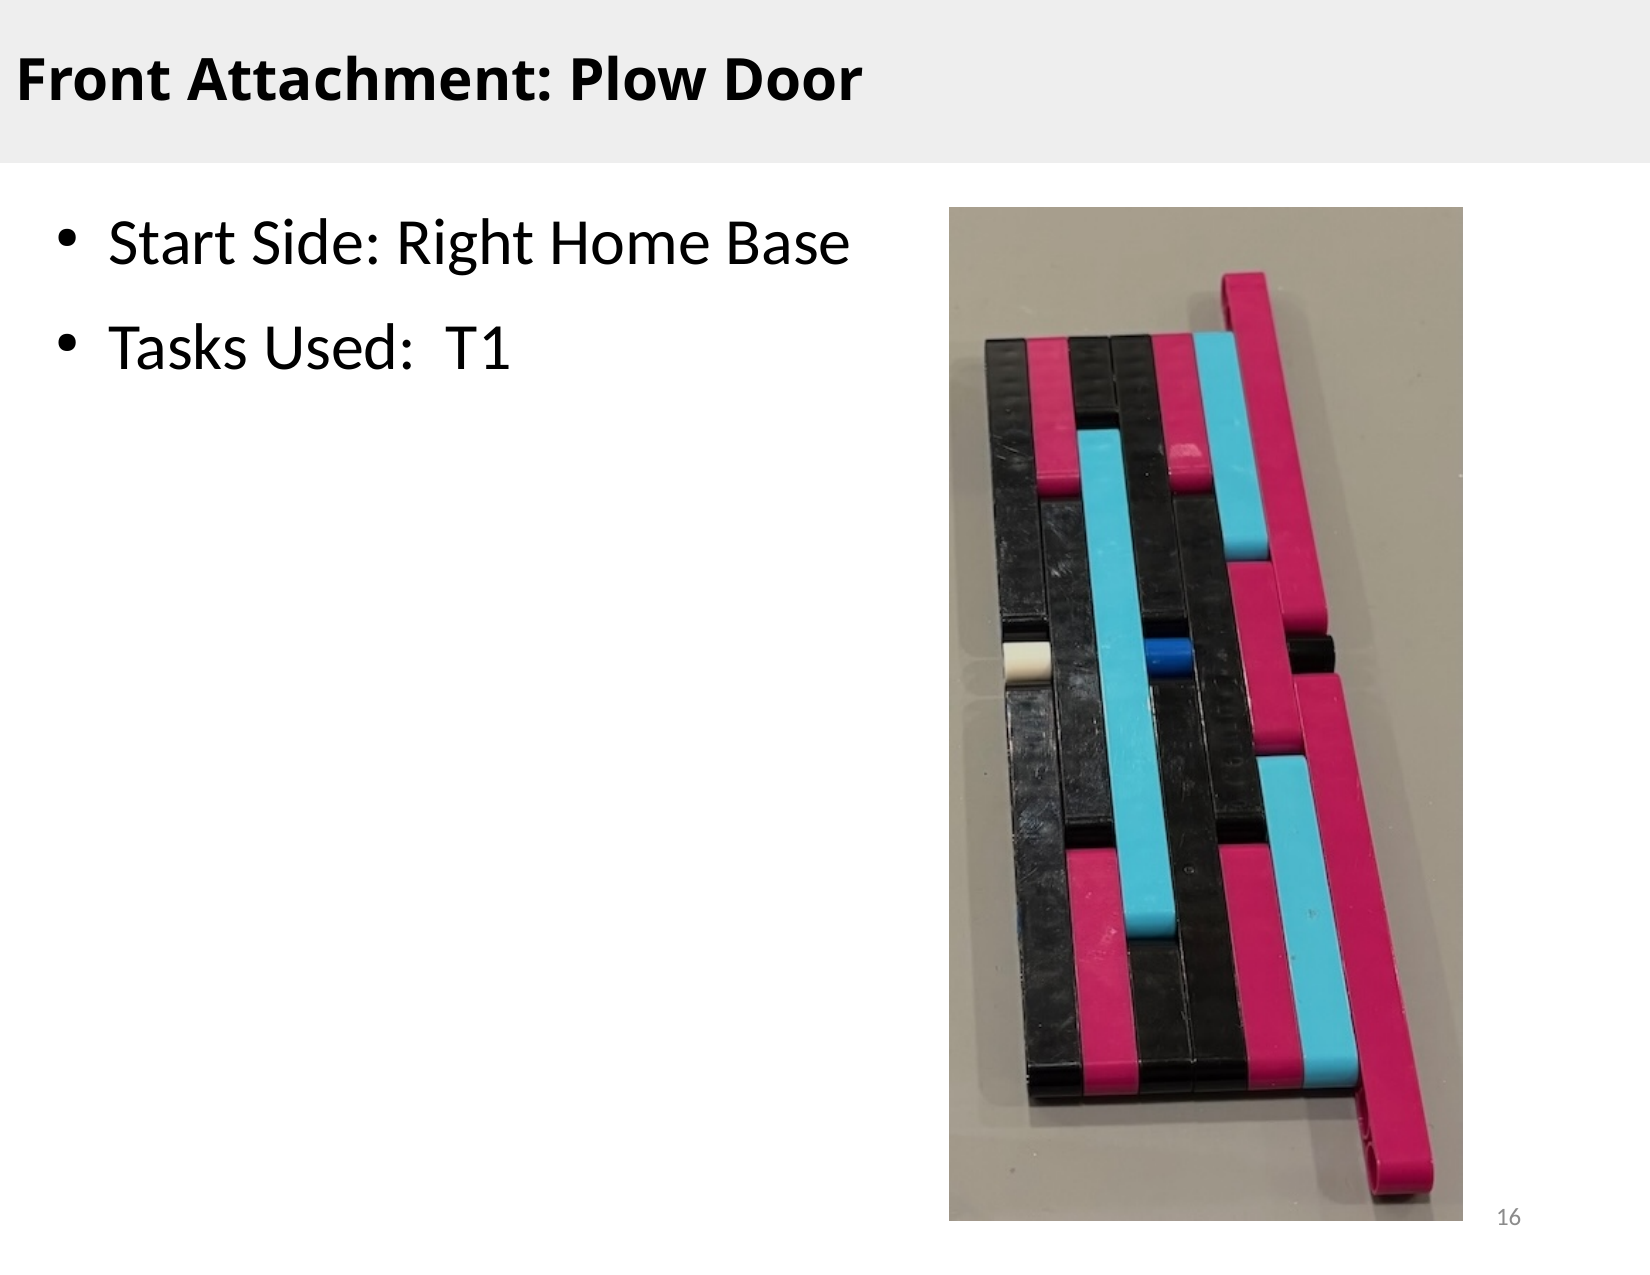

Front Attachment: Plow Door
# Start Side: Right Home Base
Tasks Used: T1
16